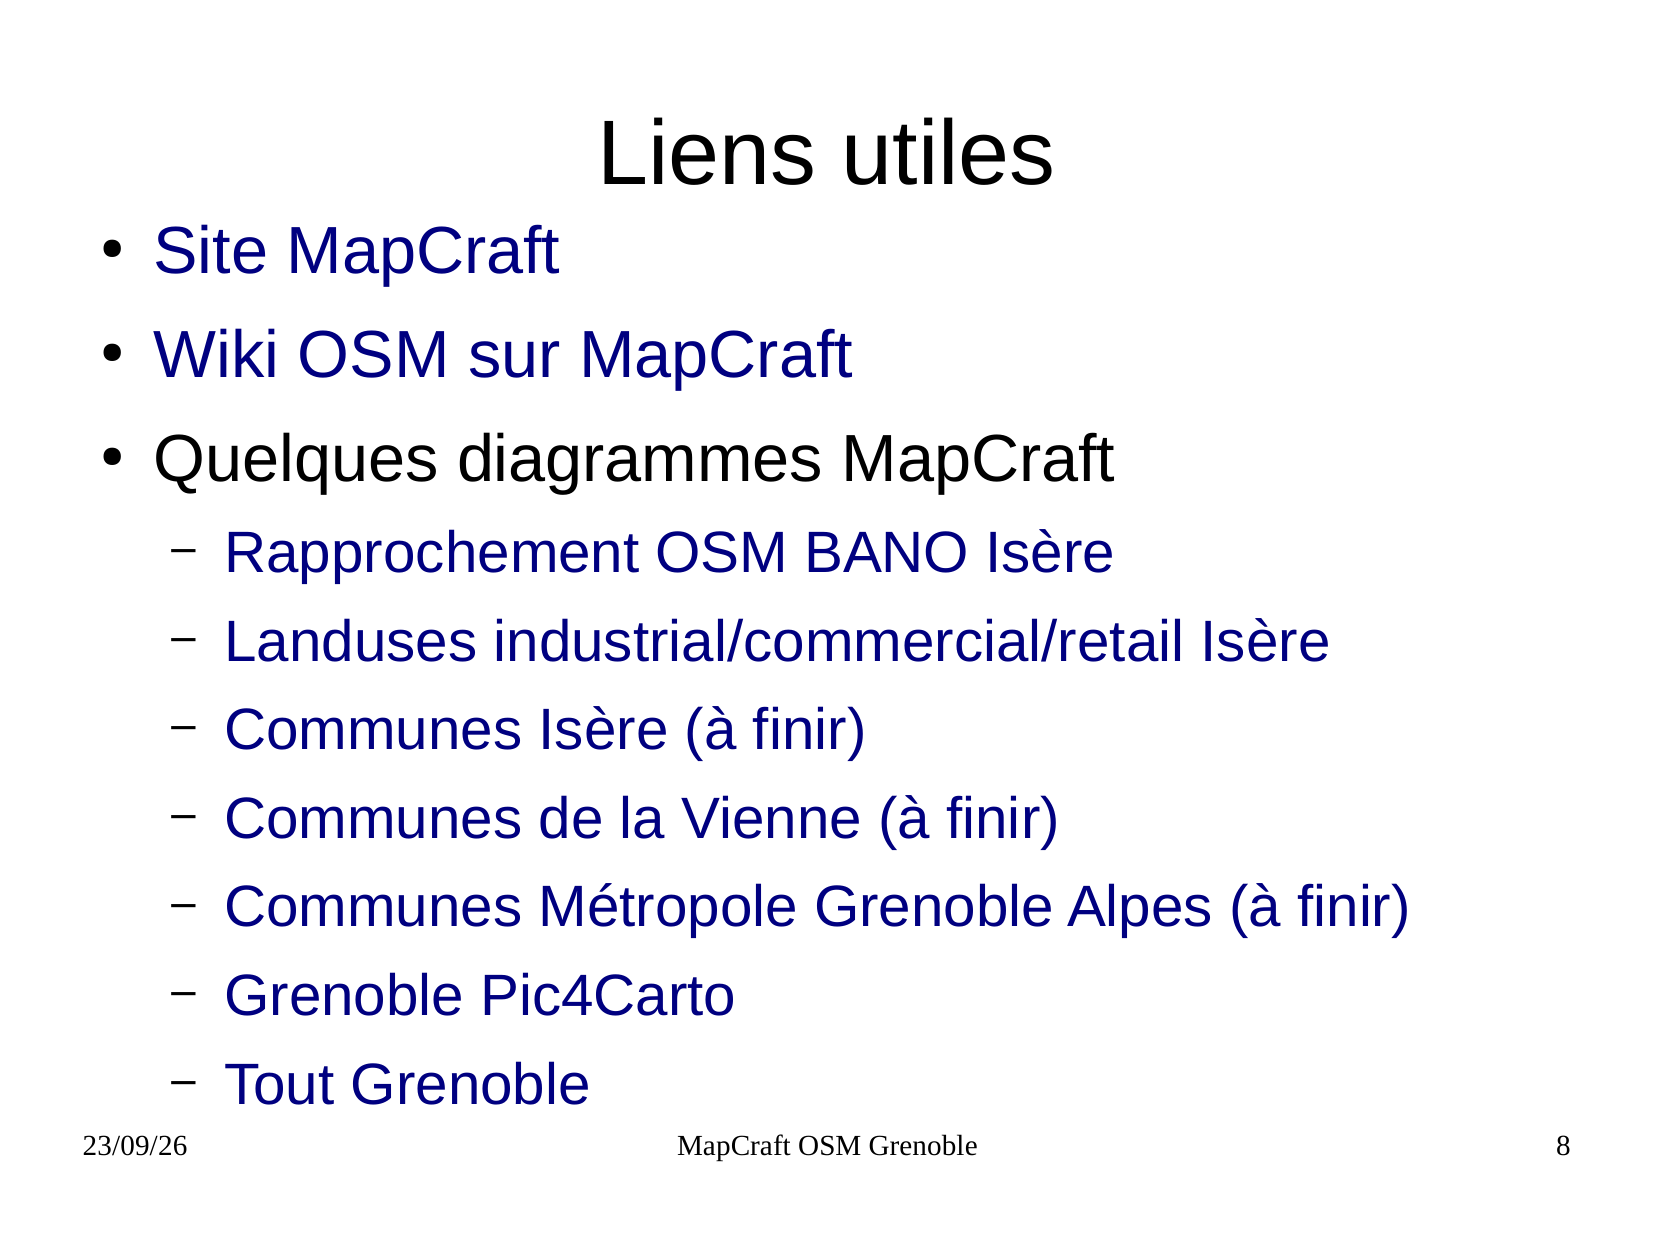

# Liens utiles
Site MapCraft
Wiki OSM sur MapCraft
Quelques diagrammes MapCraft
Rapprochement OSM BANO Isère
Landuses industrial/commercial/retail Isère
Communes Isère (à finir)
Communes de la Vienne (à finir)
Communes Métropole Grenoble Alpes (à finir)
Grenoble Pic4Carto
Tout Grenoble
MapCraft OSM Grenoble
8